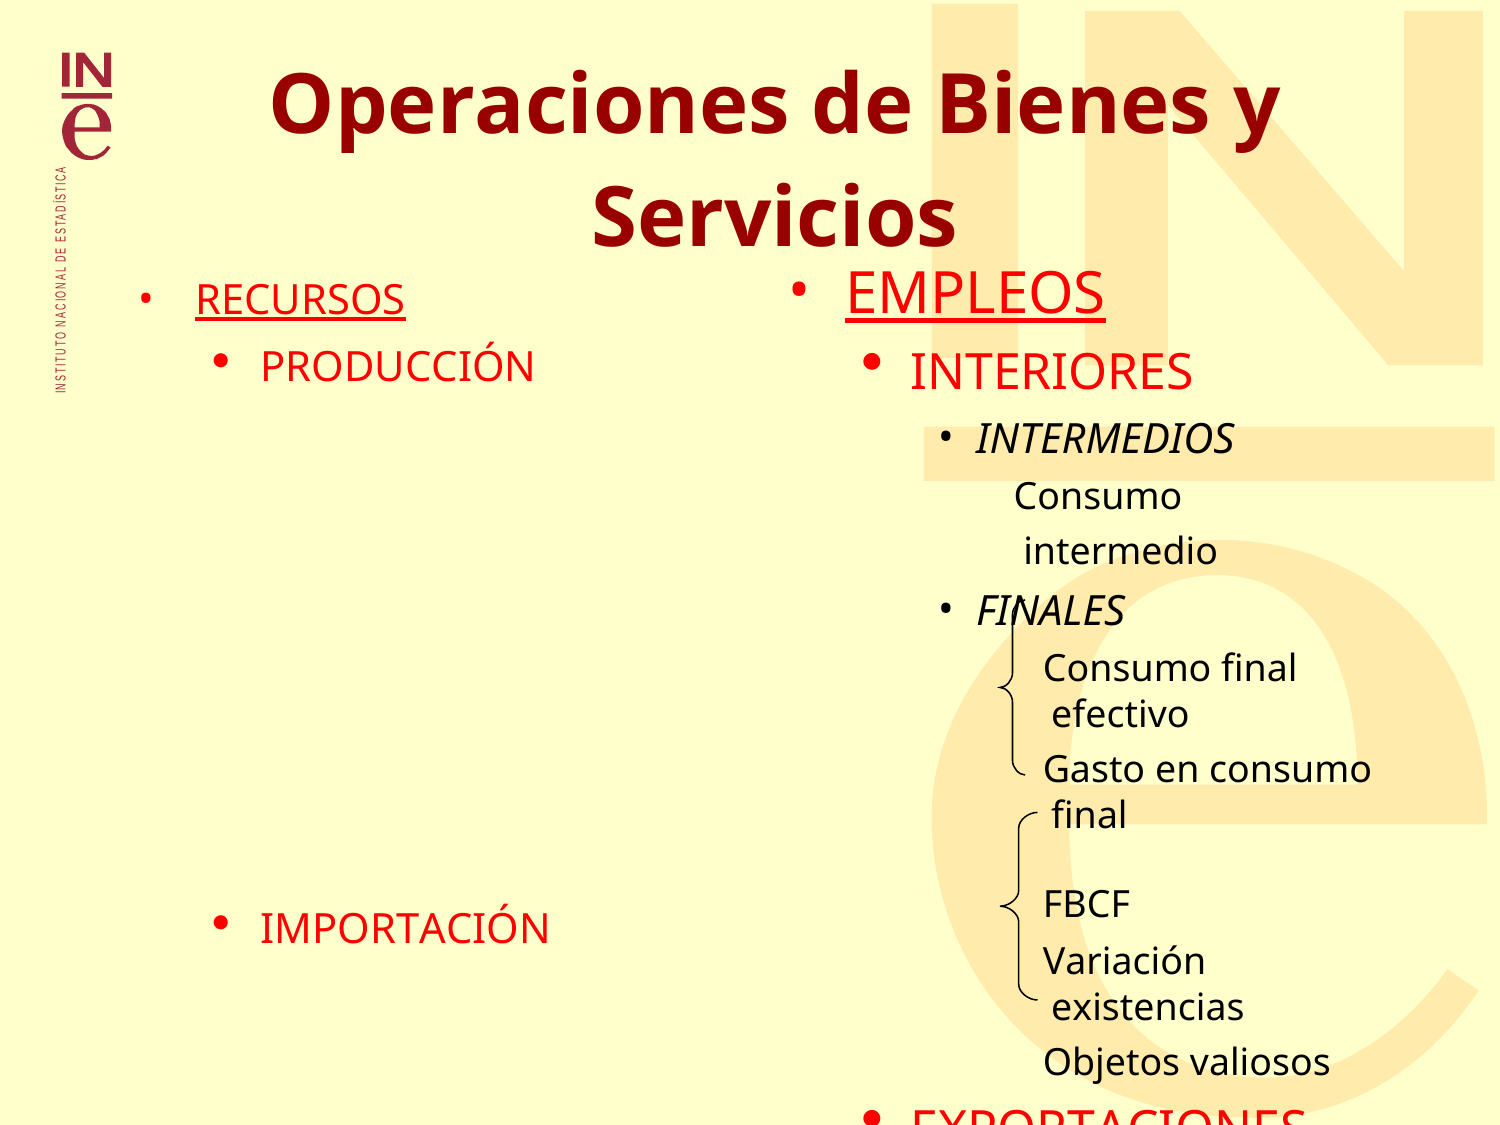

# Operaciones de Bienes y Servicios
EMPLEOS
INTERIORES
INTERMEDIOS
Consumo
 intermedio
FINALES
 Consumo final efectivo
 Gasto en consumo final
 FBCF
 Variación existencias
 Objetos valiosos
EXPORTACIONES
RECURSOS
PRODUCCIÓN
IMPORTACIÓN